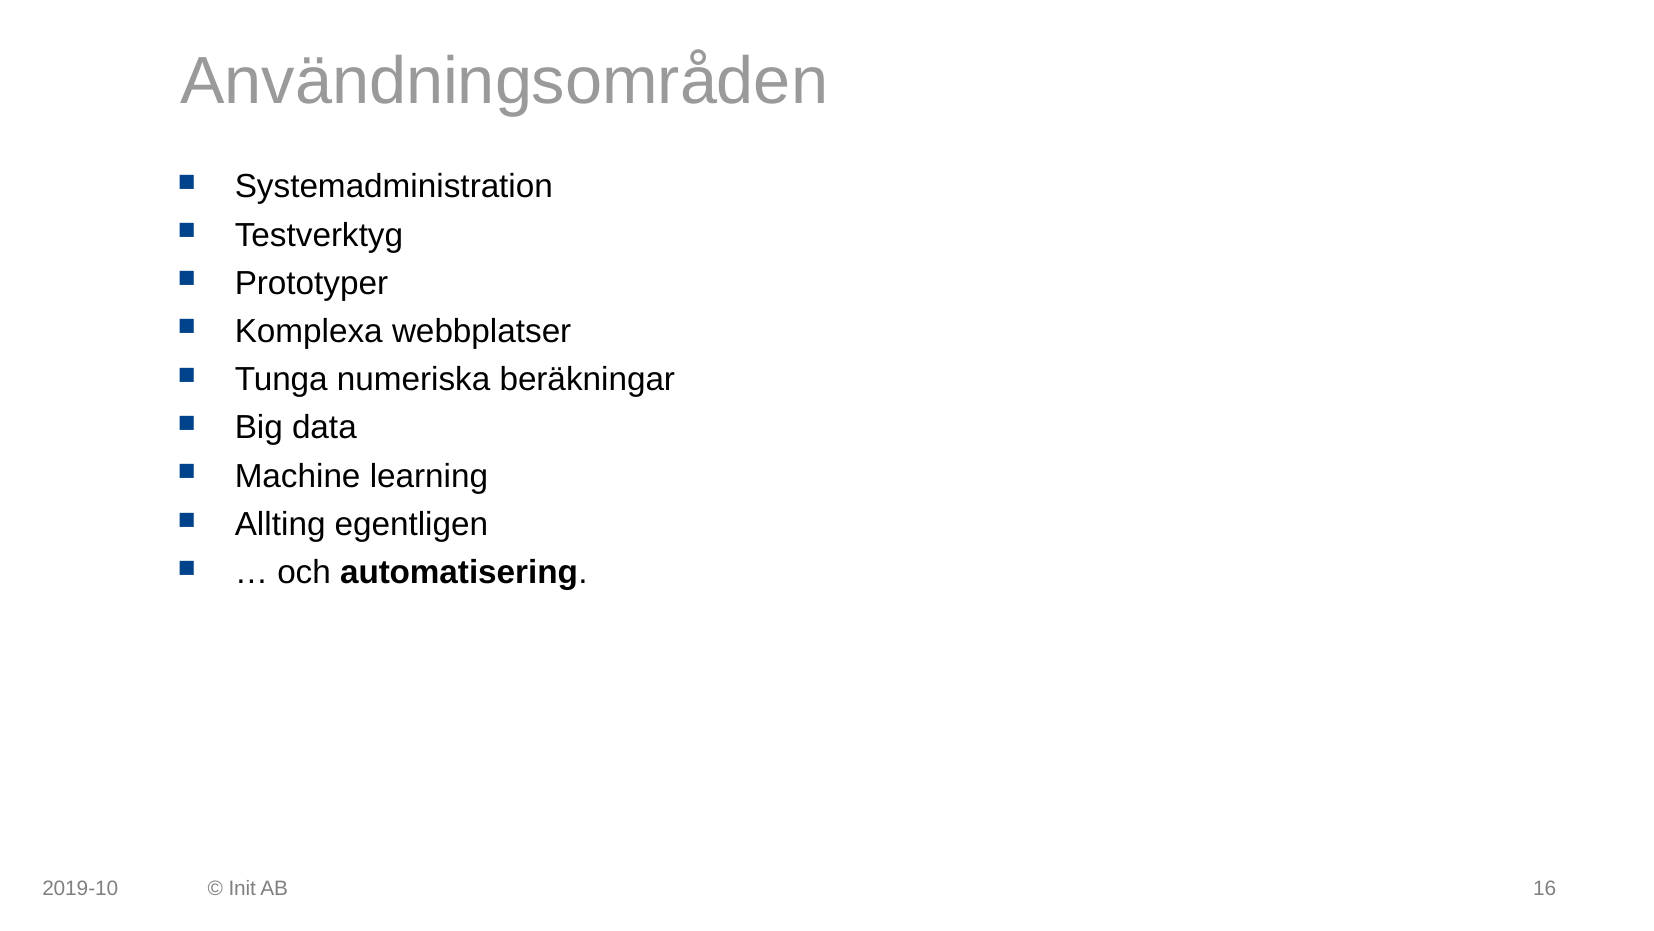

Användningsområden
Systemadministration
Testverktyg
Prototyper
Komplexa webbplatser
Tunga numeriska beräkningar
Big data
Machine learning
Allting egentligen
… och automatisering.
2019-10
© Init AB